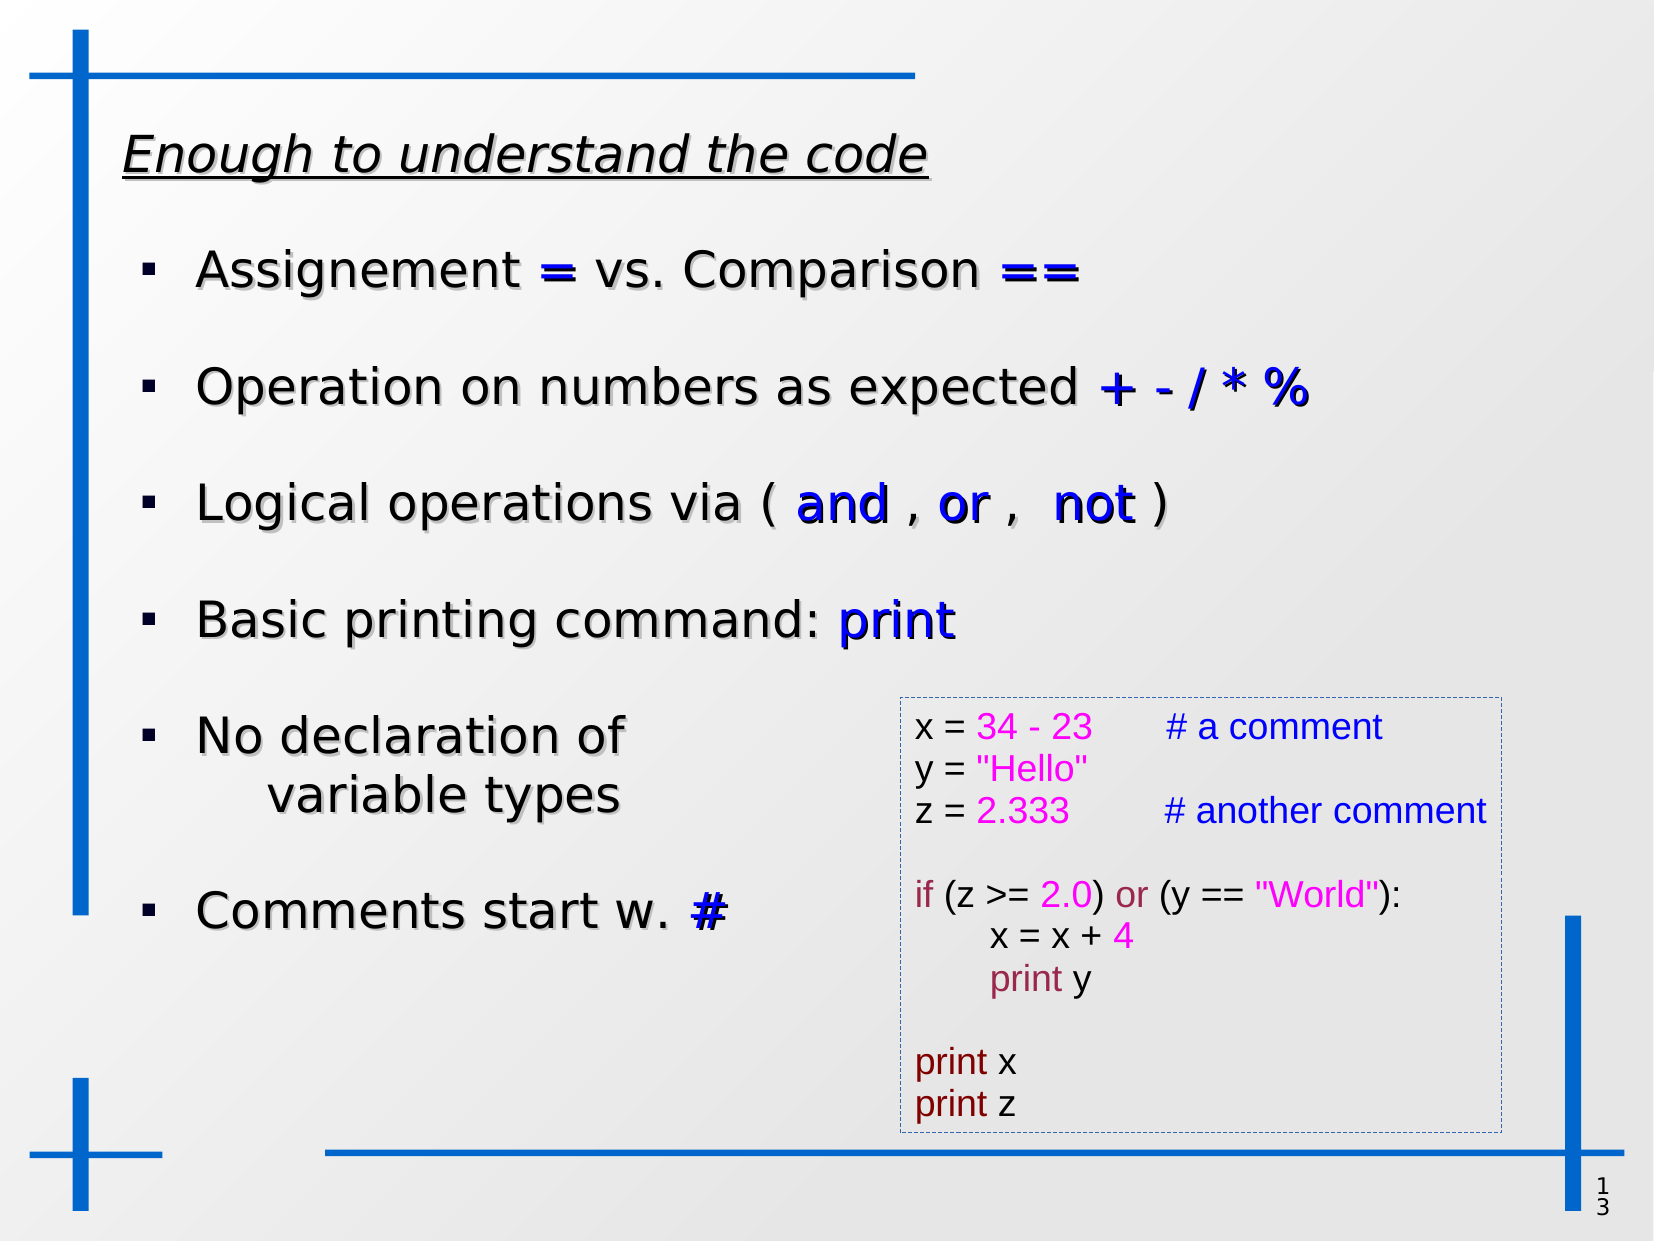

# Enough to understand the code
Assignement = vs. Comparison ==
Operation on numbers as expected + - / * %
Logical operations via ( and , or , not )
Basic printing command: print
No declaration of
variable types
Comments start w. #
x = 34 - 23 # a comment
y = "Hello"
z = 2.333 # another comment
if (z >= 2.0) or (y == "World"):
 	x = x + 4
	print y
print x
print z